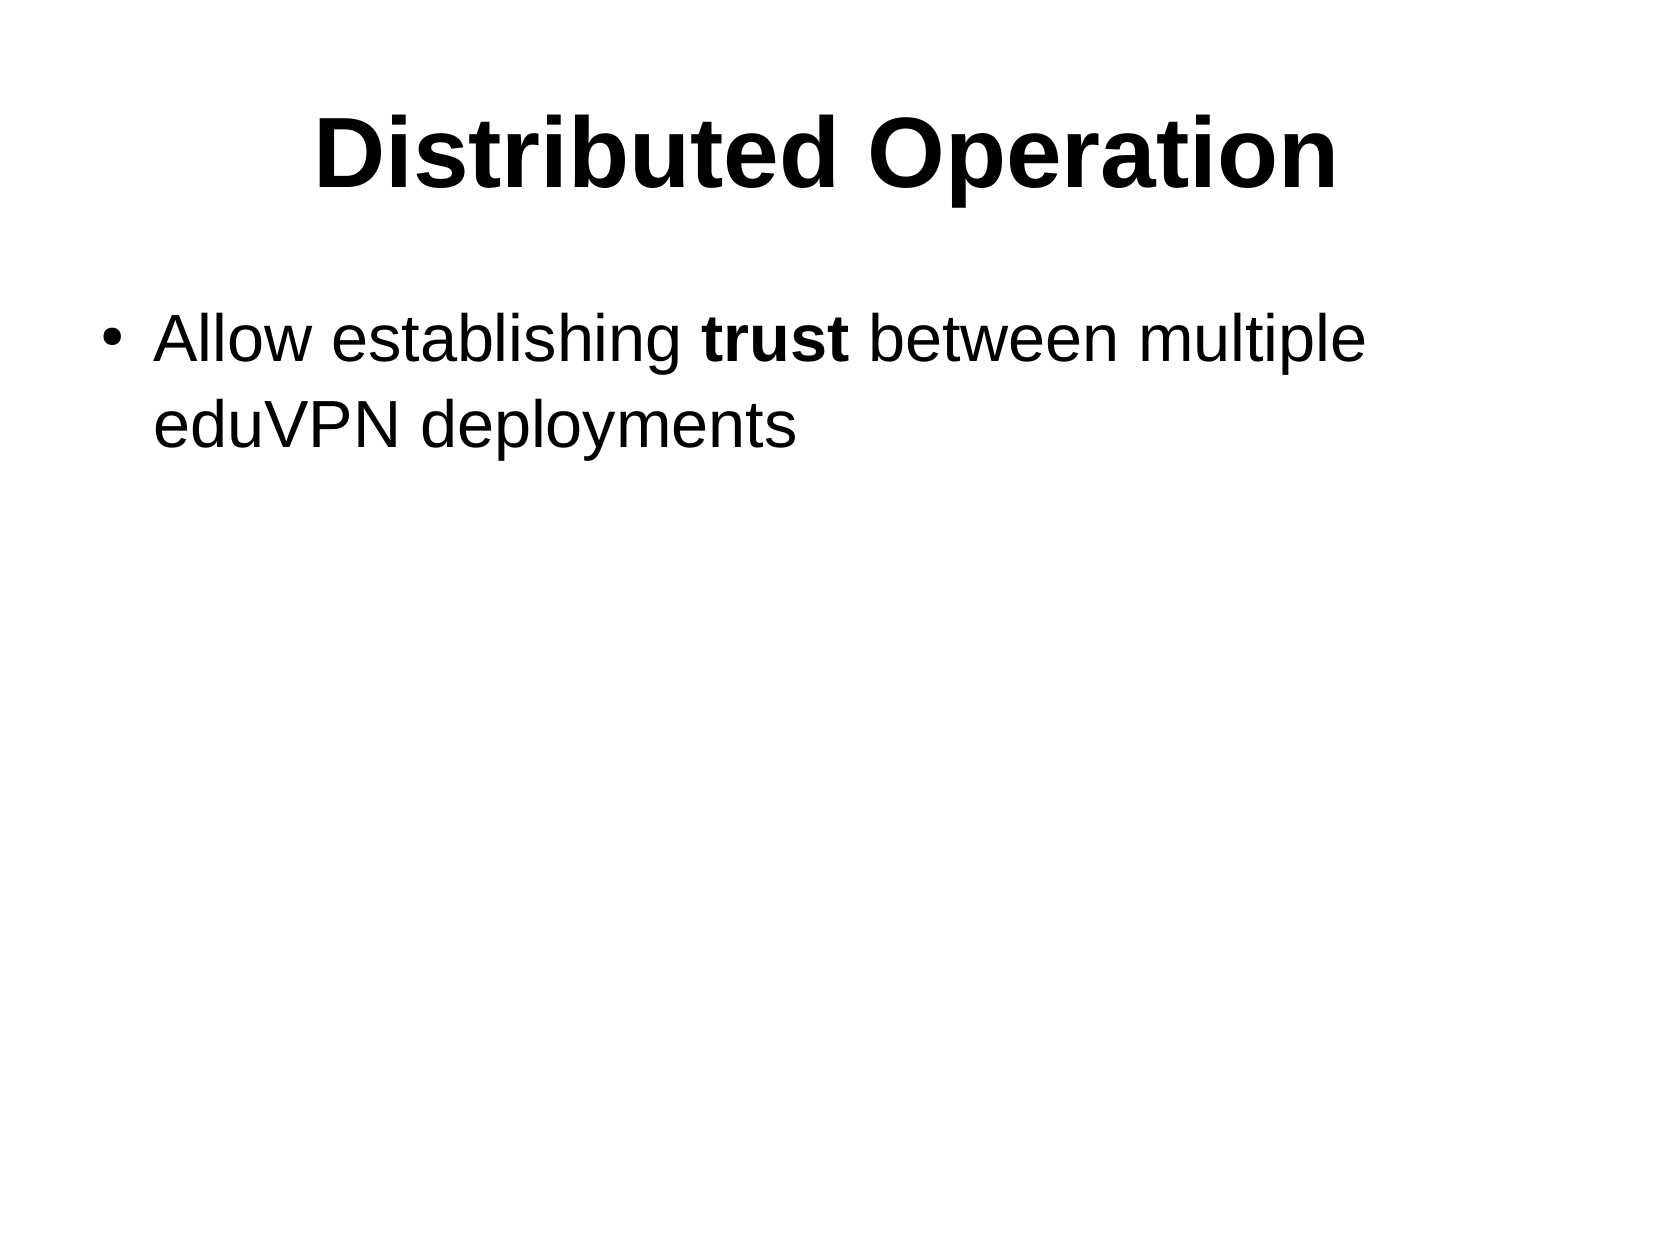

# Distributed Operation
Allow establishing trust between multiple eduVPN deployments